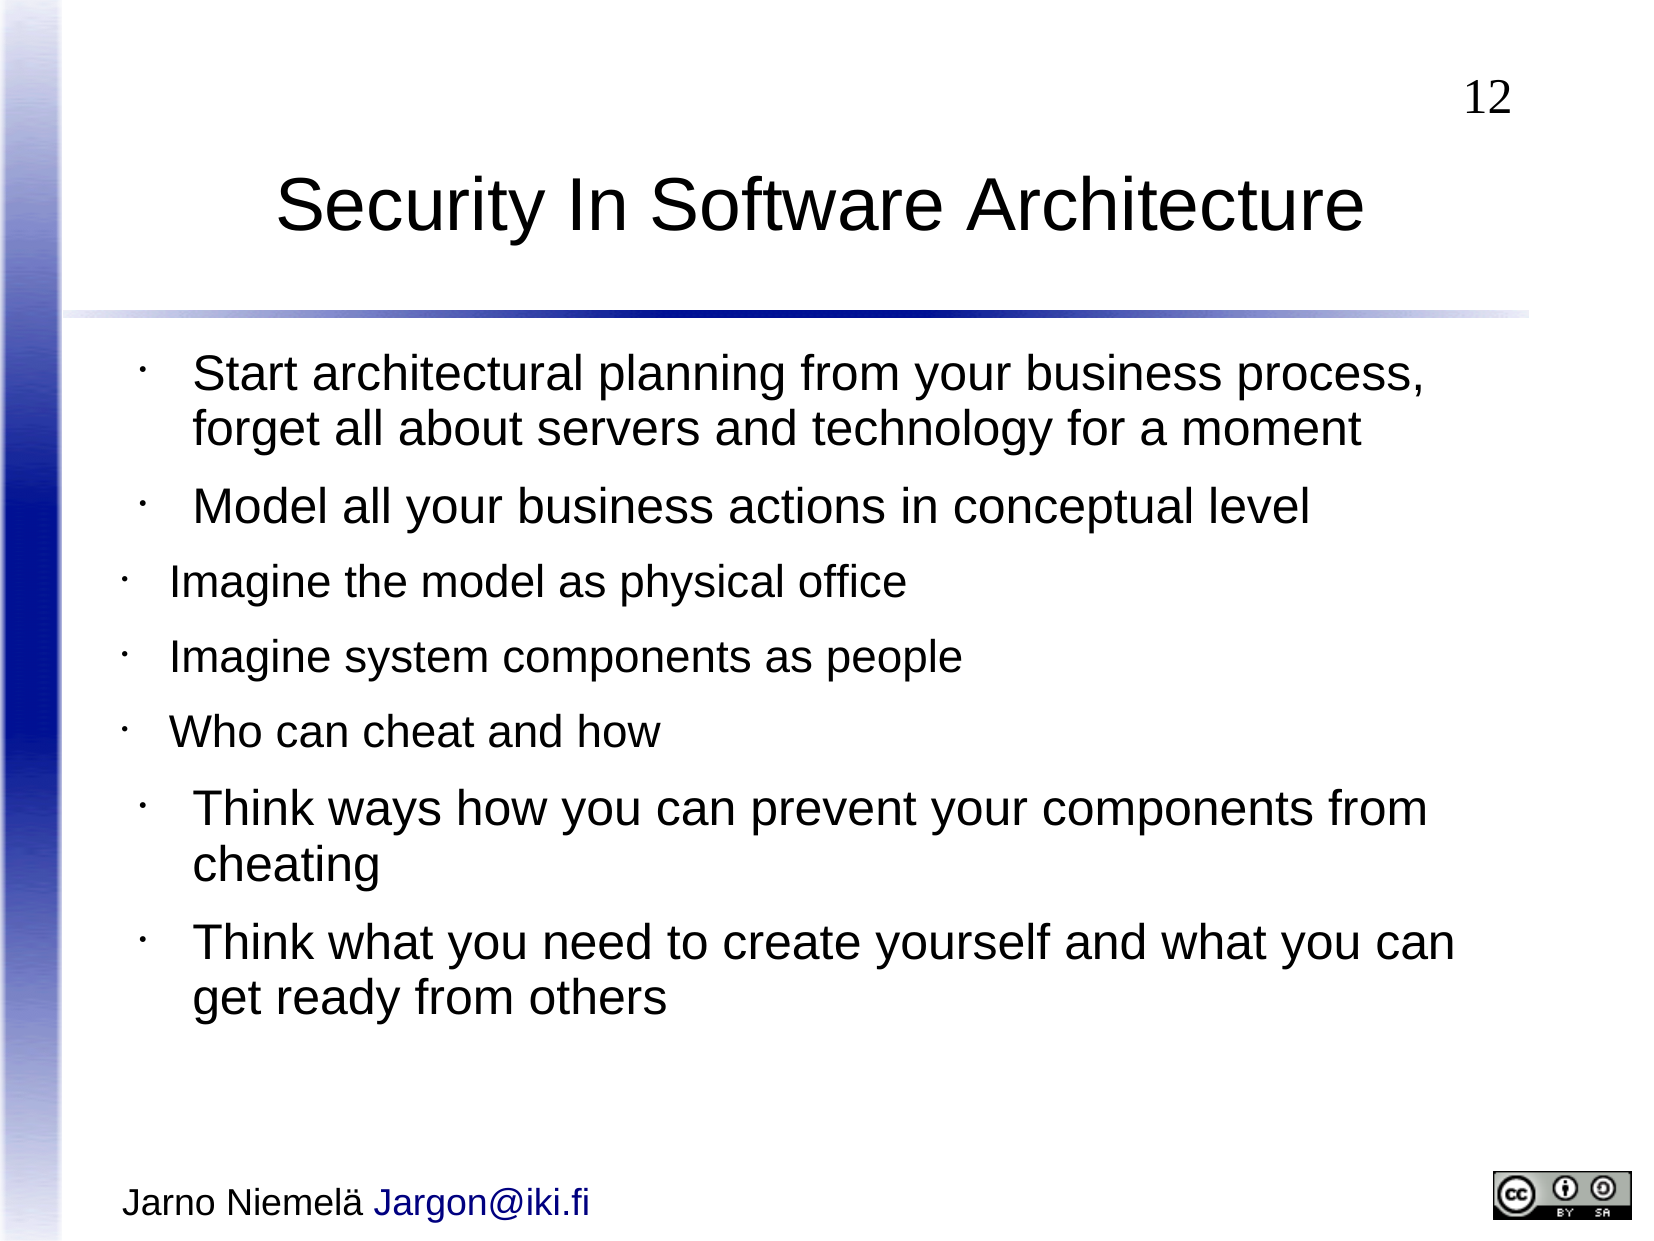

# Security In Software Architecture
Start architectural planning from your business process, forget all about servers and technology for a moment
Model all your business actions in conceptual level
Imagine the model as physical office
Imagine system components as people
Who can cheat and how
Think ways how you can prevent your components from cheating
Think what you need to create yourself and what you can get ready from others